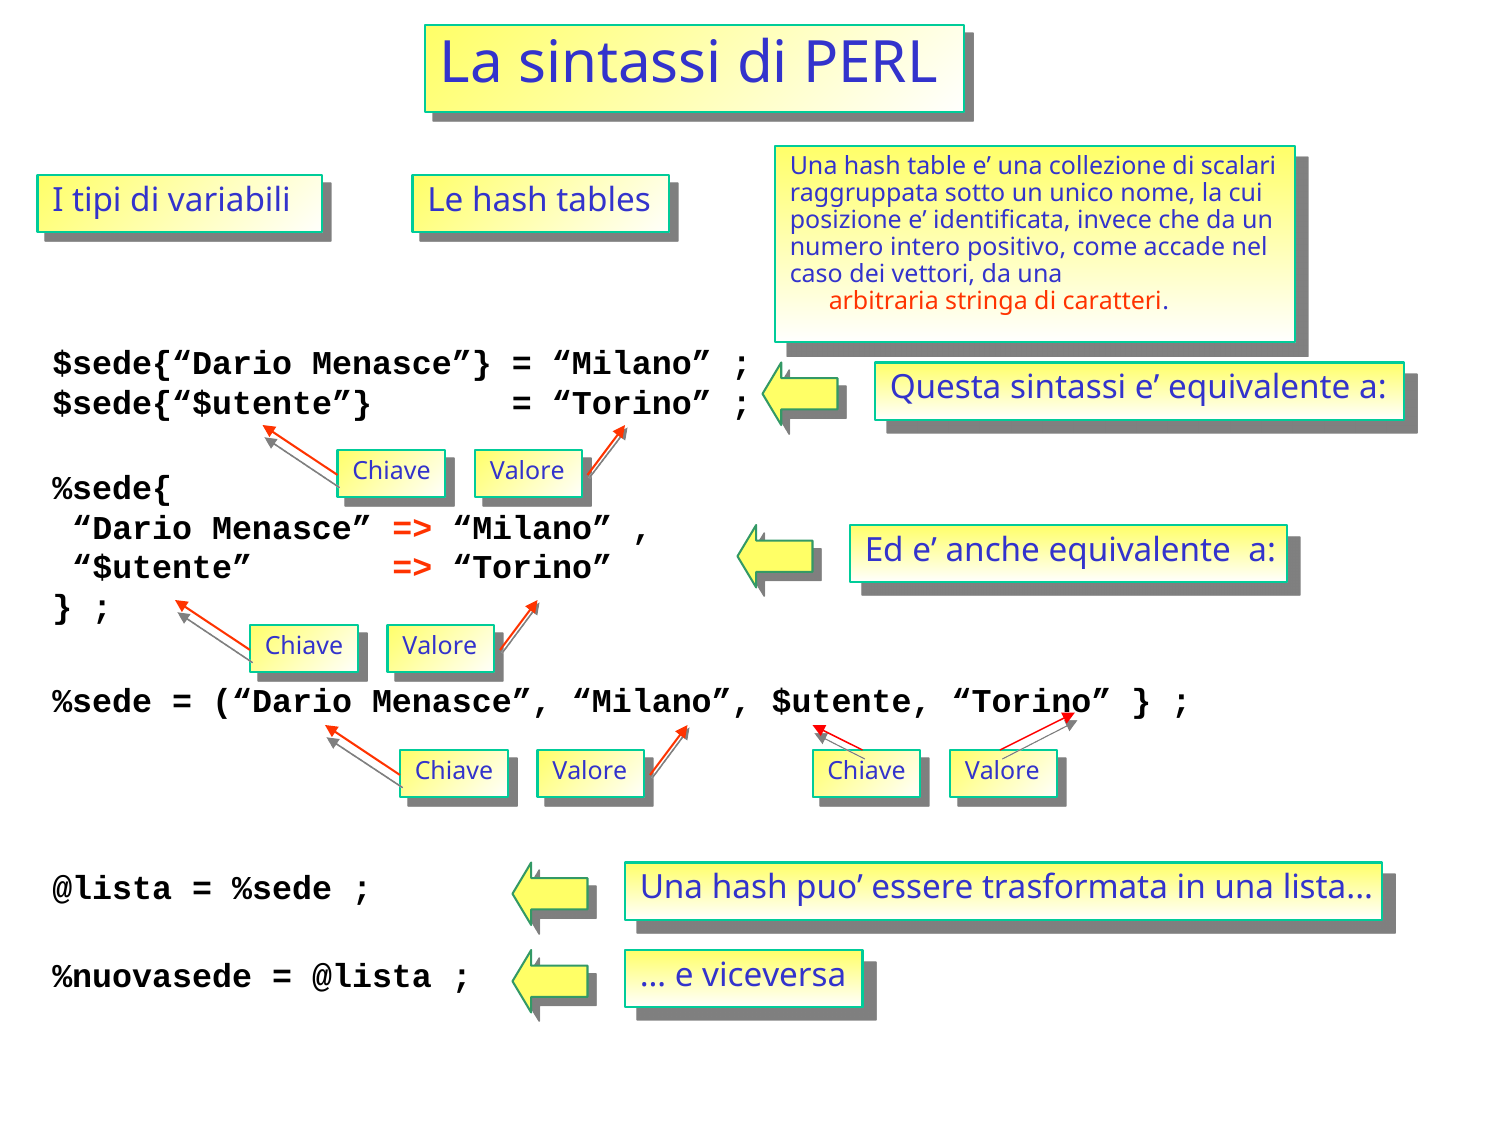

La sintassi di PERL
Una hash table e’ una collezione di scalari
raggruppata sotto un unico nome, la cui
posizione e’ identificata, invece che da un
numero intero positivo, come accade nel
caso dei vettori, da una
 arbitraria stringa di caratteri.
I tipi di variabili
Le hash tables
$sede{“Dario Menasce”} = “Milano” ;
$sede{“$utente”} = “Torino” ;
Questa sintassi e’ equivalente a:
Chiave
Valore
%sede{
 “Dario Menasce” => “Milano” ,
 “$utente” => “Torino”
} ;
Ed e’ anche equivalente a:
Chiave
Valore
%sede = (“Dario Menasce”, “Milano”, $utente, “Torino” } ;
Chiave
Valore
Chiave
Valore
@lista = %sede ;
Una hash puo’ essere trasformata in una lista...
%nuovasede = @lista ;
… e viceversa